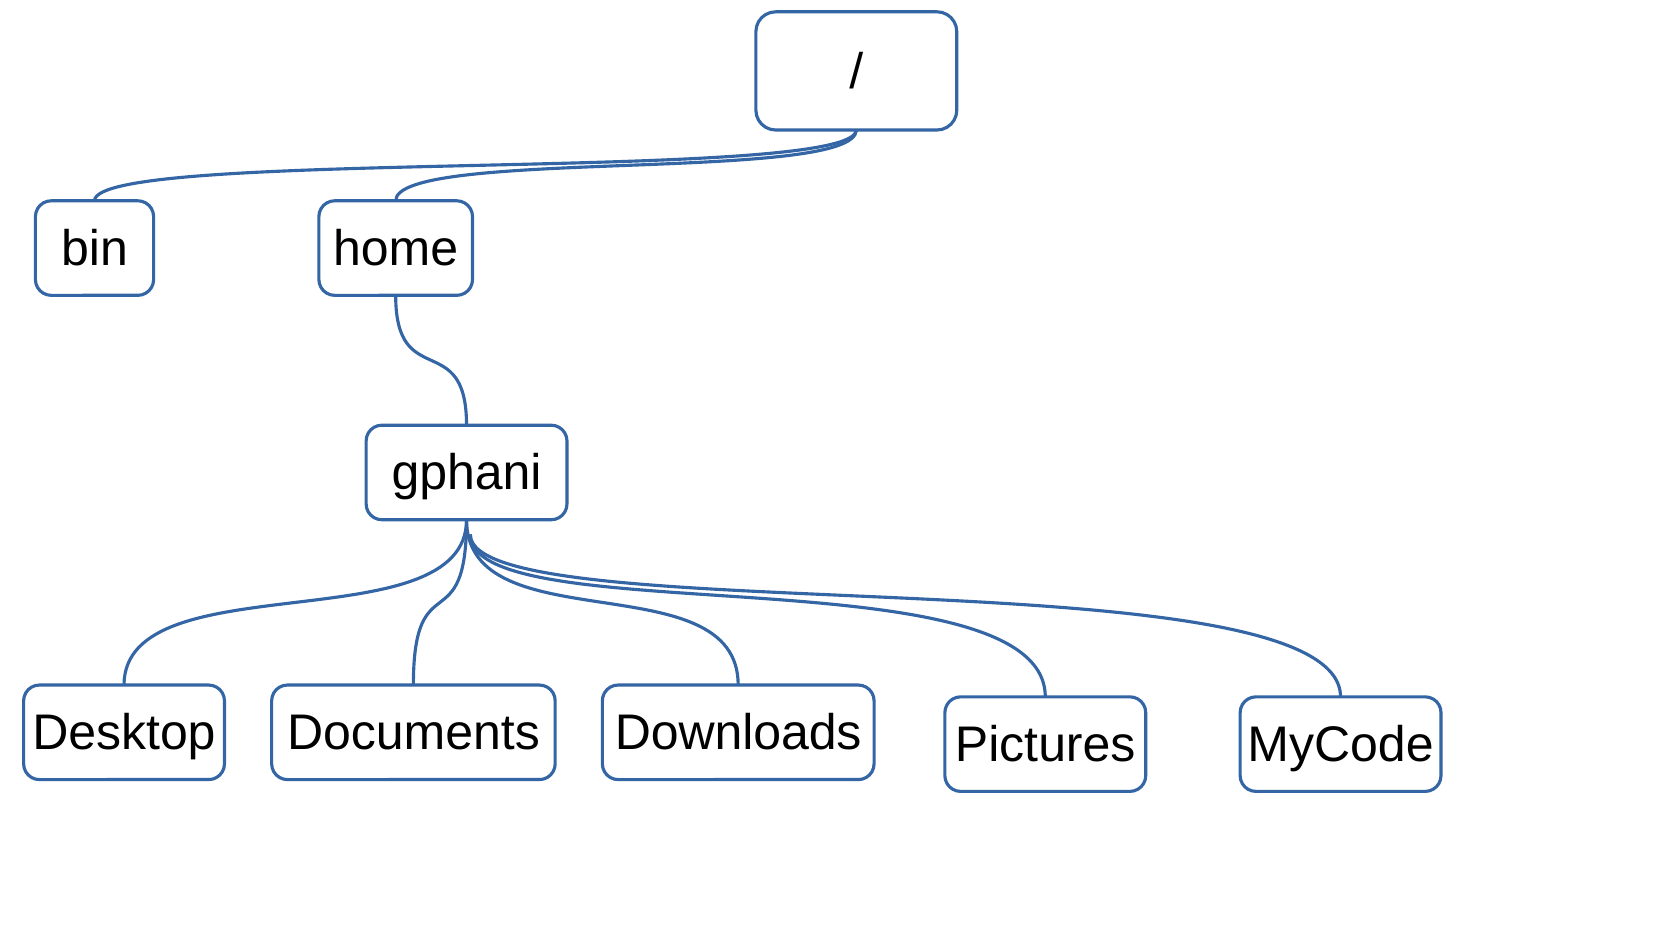

/
bin
home
gphani
Desktop
Documents
Downloads
Pictures
MyCode